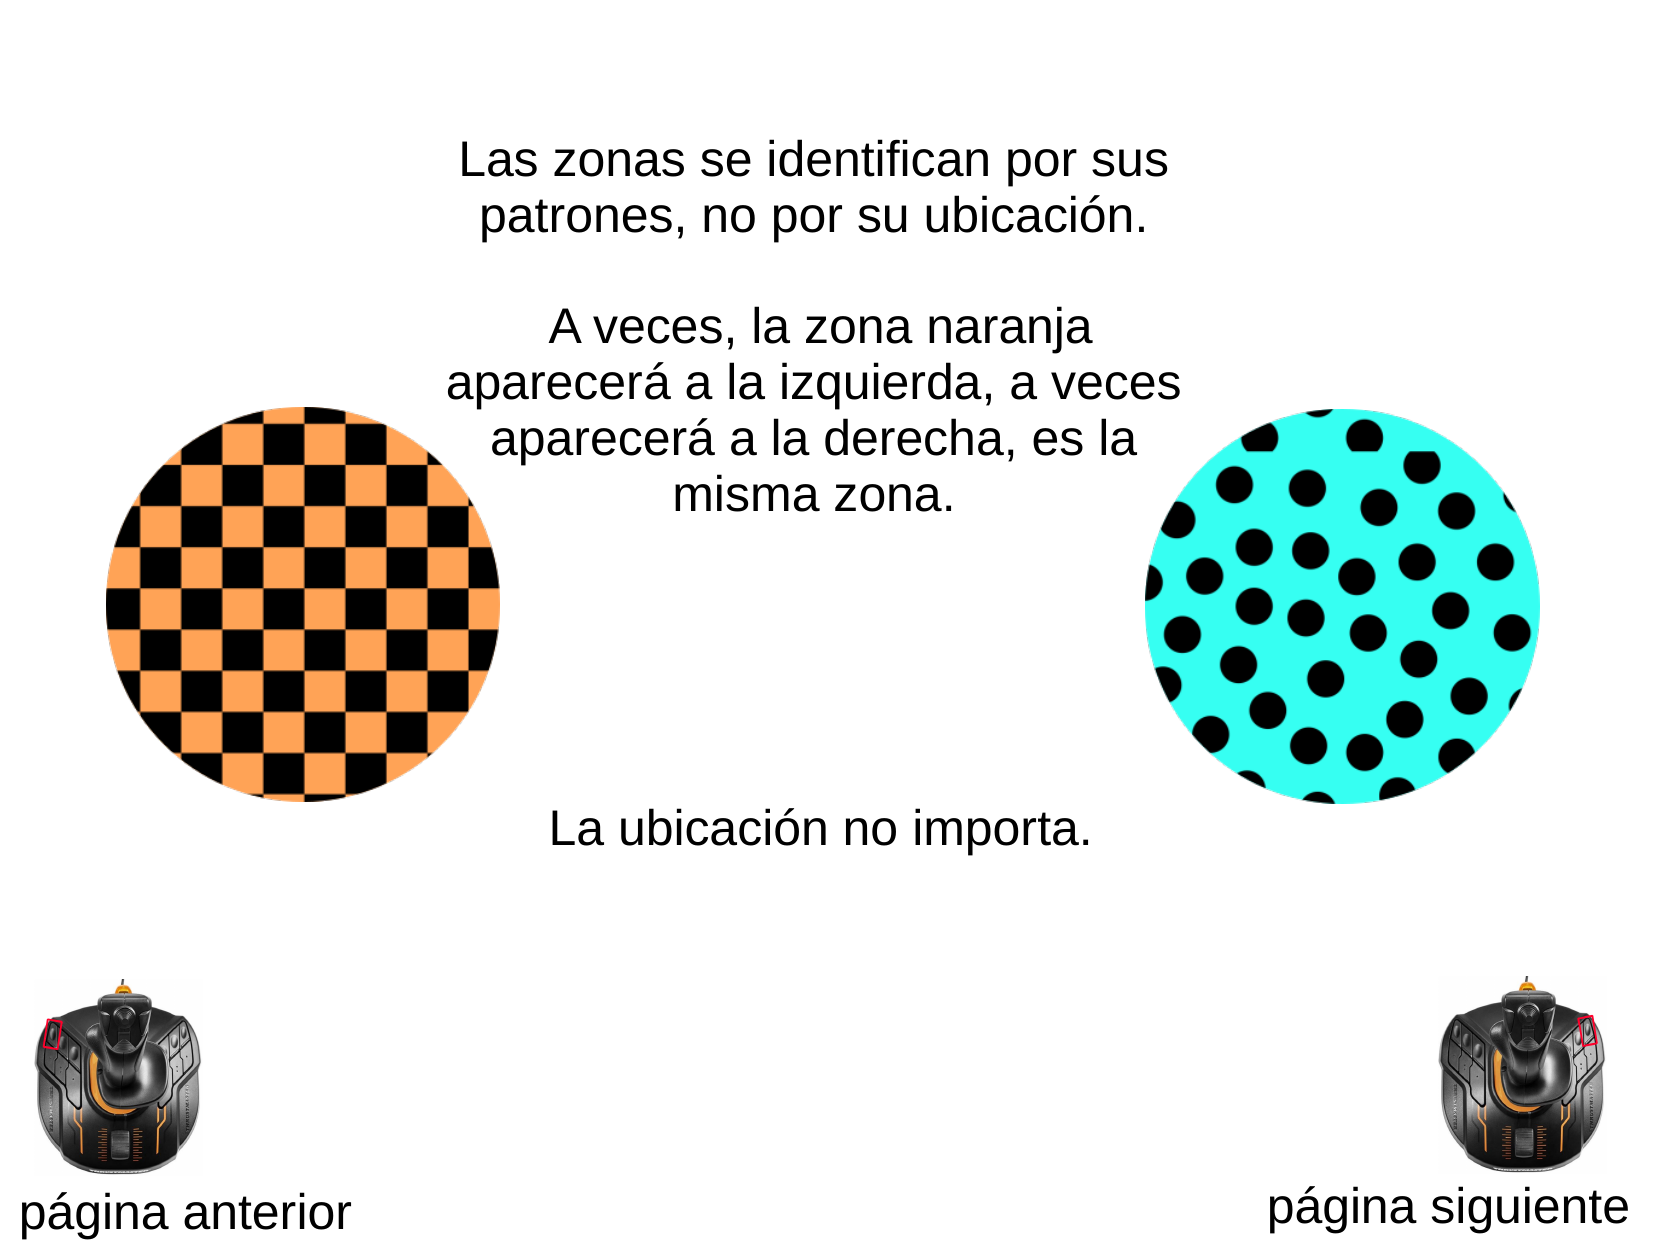

Las zonas se identifican por sus patrones, no por su ubicación.
 A veces, la zona naranja aparecerá a la izquierda, a veces aparecerá a la derecha, es la misma zona.
 La ubicación no importa.
página siguiente
página anterior